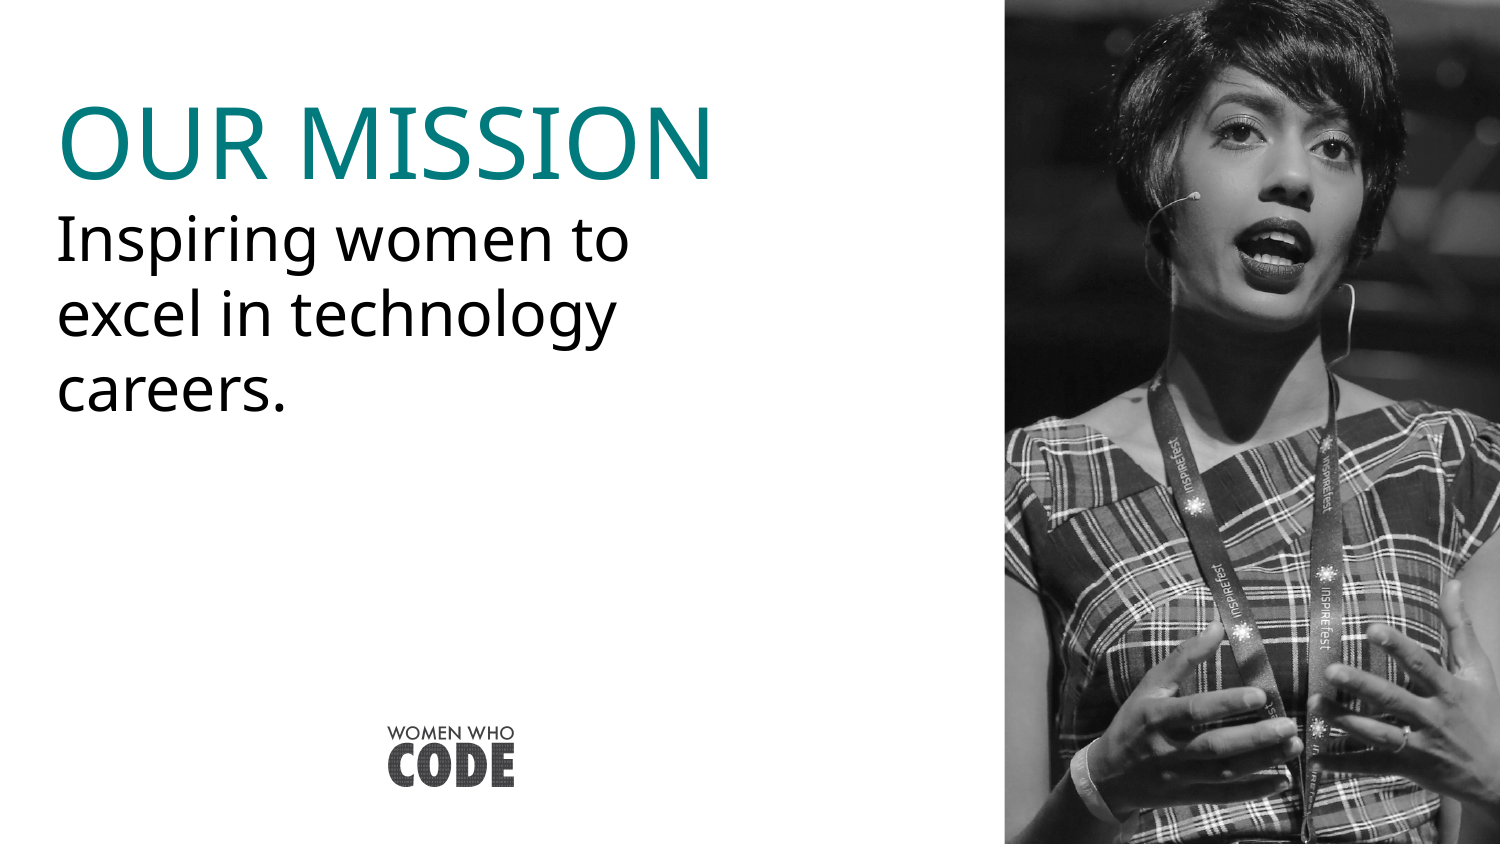

OUR MISSION
Inspiring women to
excel in technology
careers.